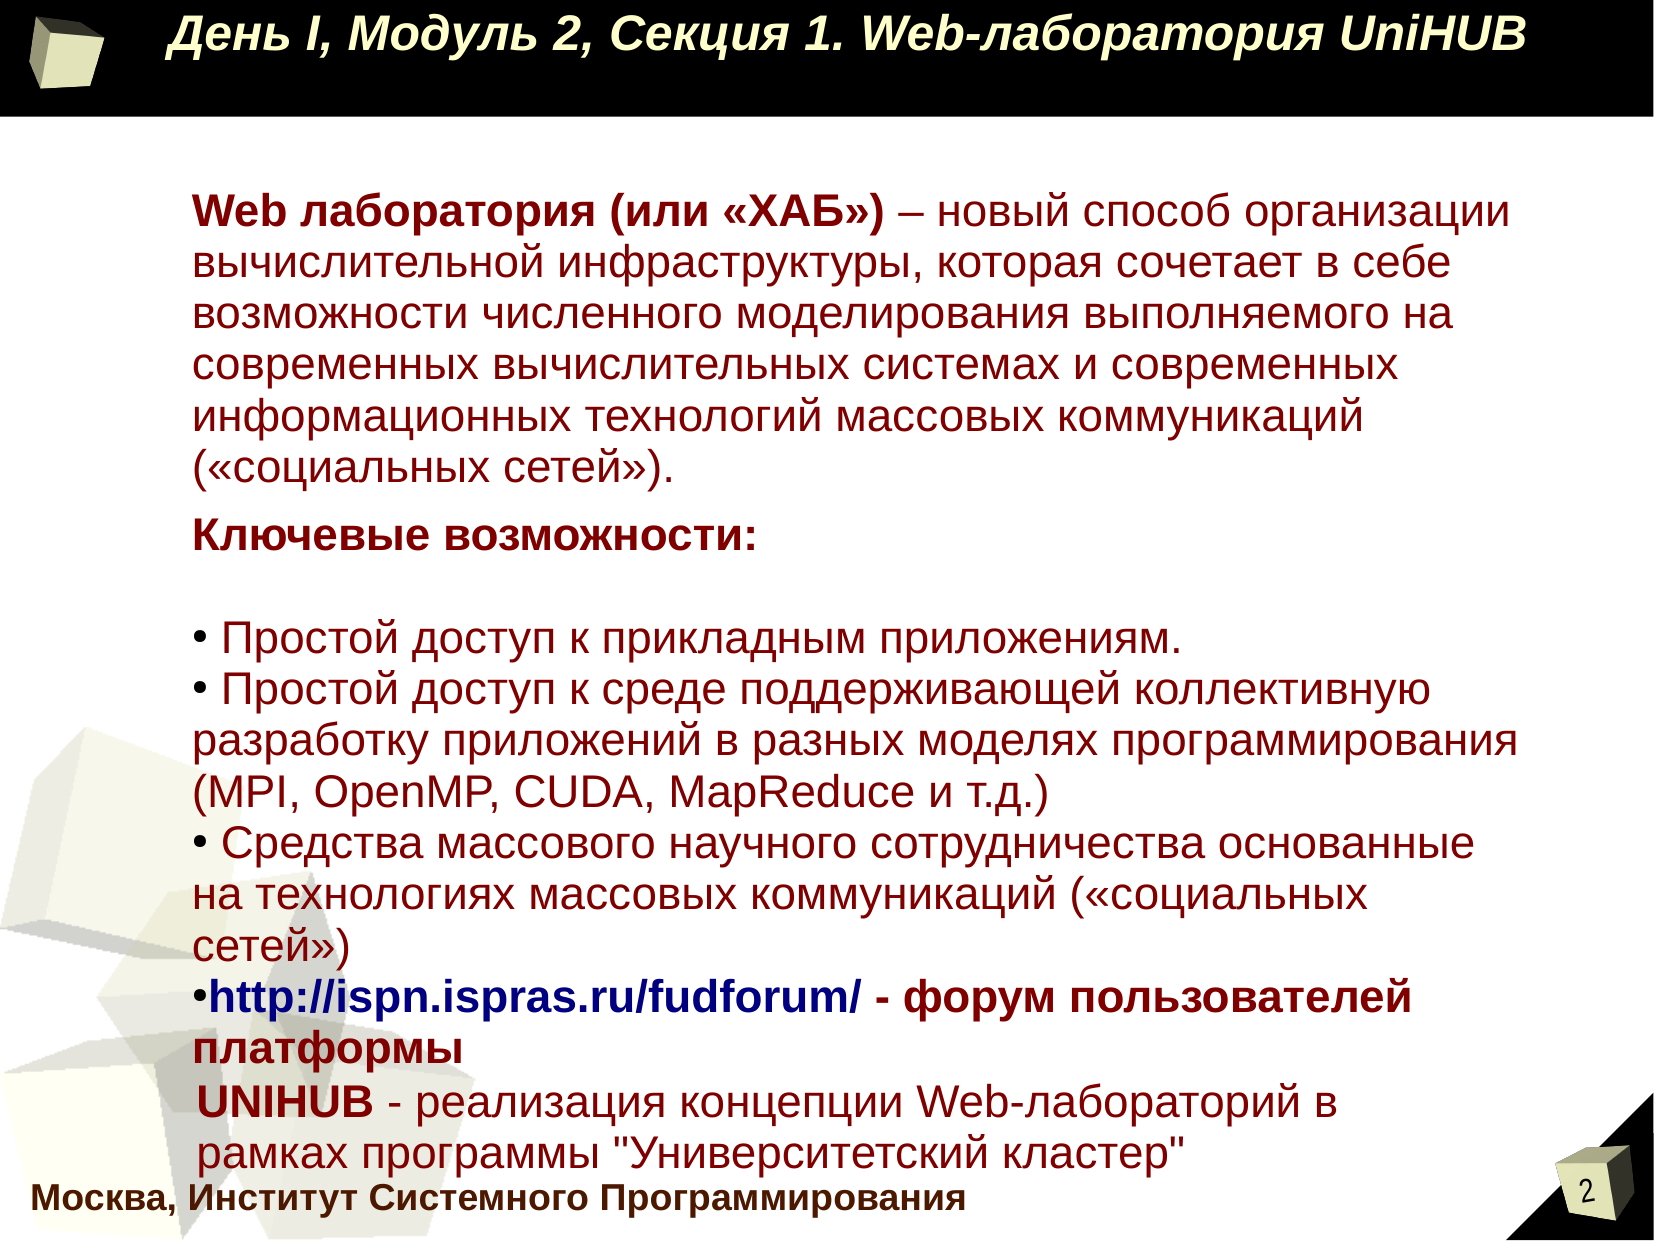

Web лаборатория (или «ХАБ») – новый способ организации вычислительной инфраструктуры, которая сочетает в себе возможности численного моделирования выполняемого на современных вычислительных системах и современных информационных технологий массовых коммуникаций («социальных сетей»).
Ключевые возможности:
 Простой доступ к прикладным приложениям.
 Простой доступ к среде поддерживающей коллективную разработку приложений в разных моделях программирования (MPI, OpenMP, CUDA, MapReduce и т.д.)
 Средства массового научного сотрудничества основанные на технологиях массовых коммуникаций («социальных сетей»)
http://ispn.ispras.ru/fudforum/ - форум пользователей платформы
UNIHUB - реализация концепции Web-лабораторий в рамках программы "Университетский кластер"